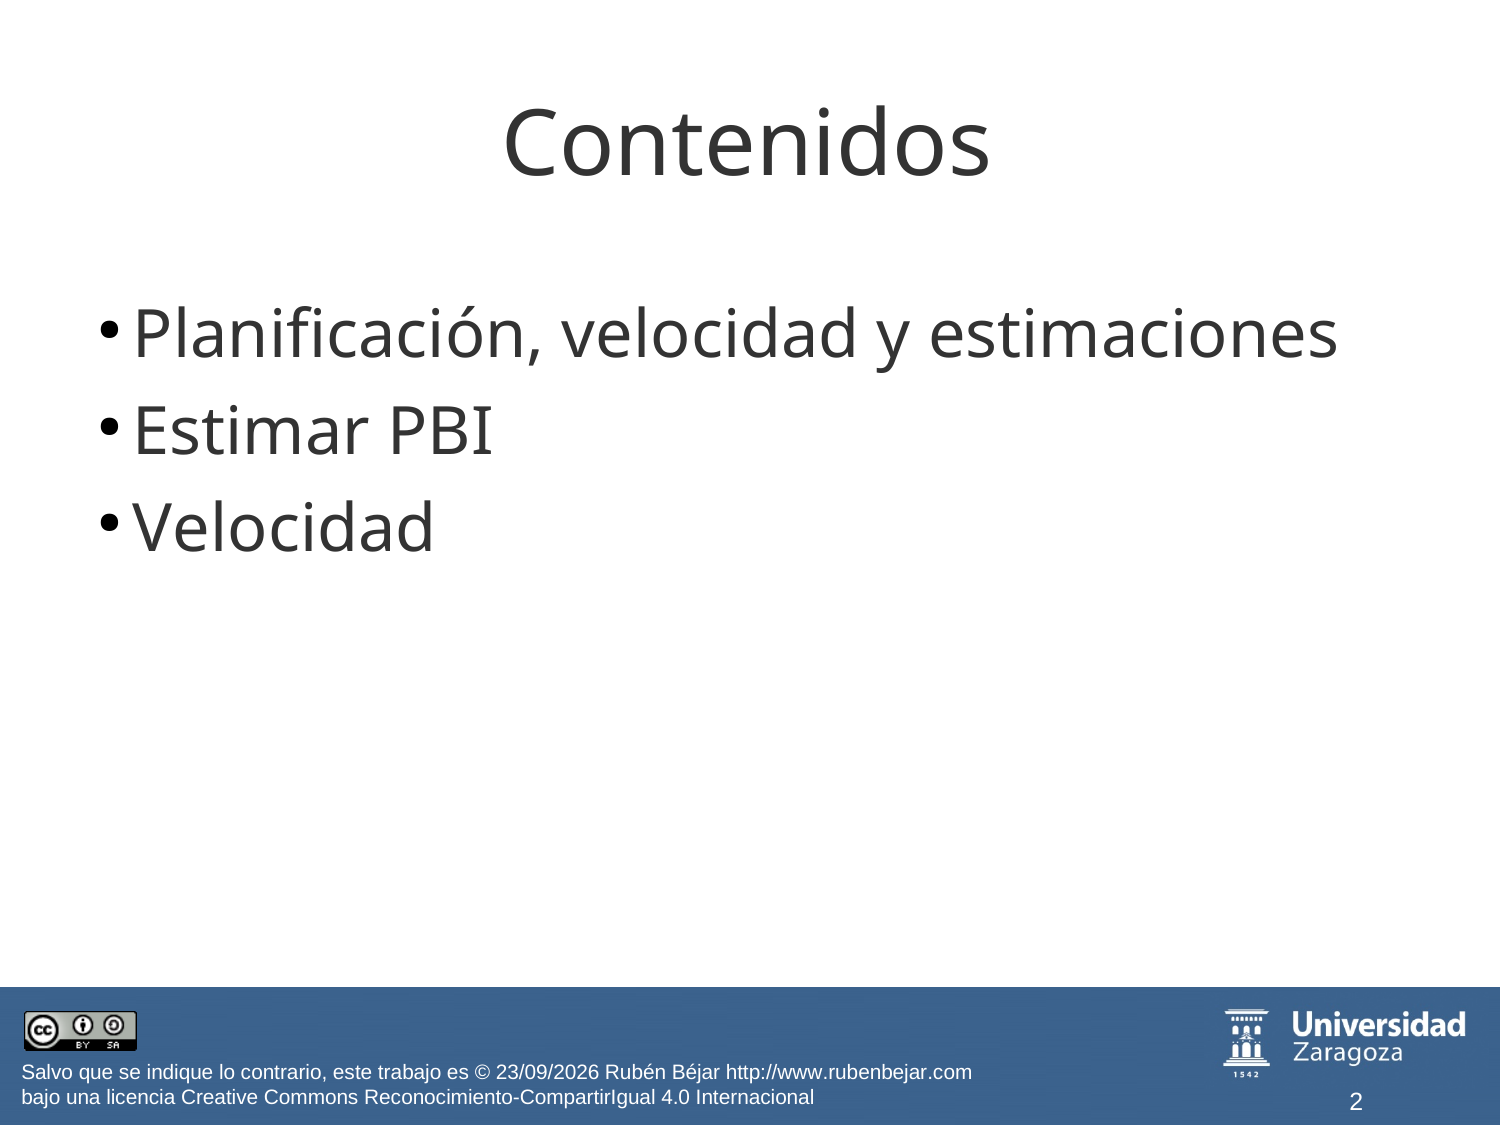

# Contenidos
Planificación, velocidad y estimaciones
Estimar PBI
Velocidad